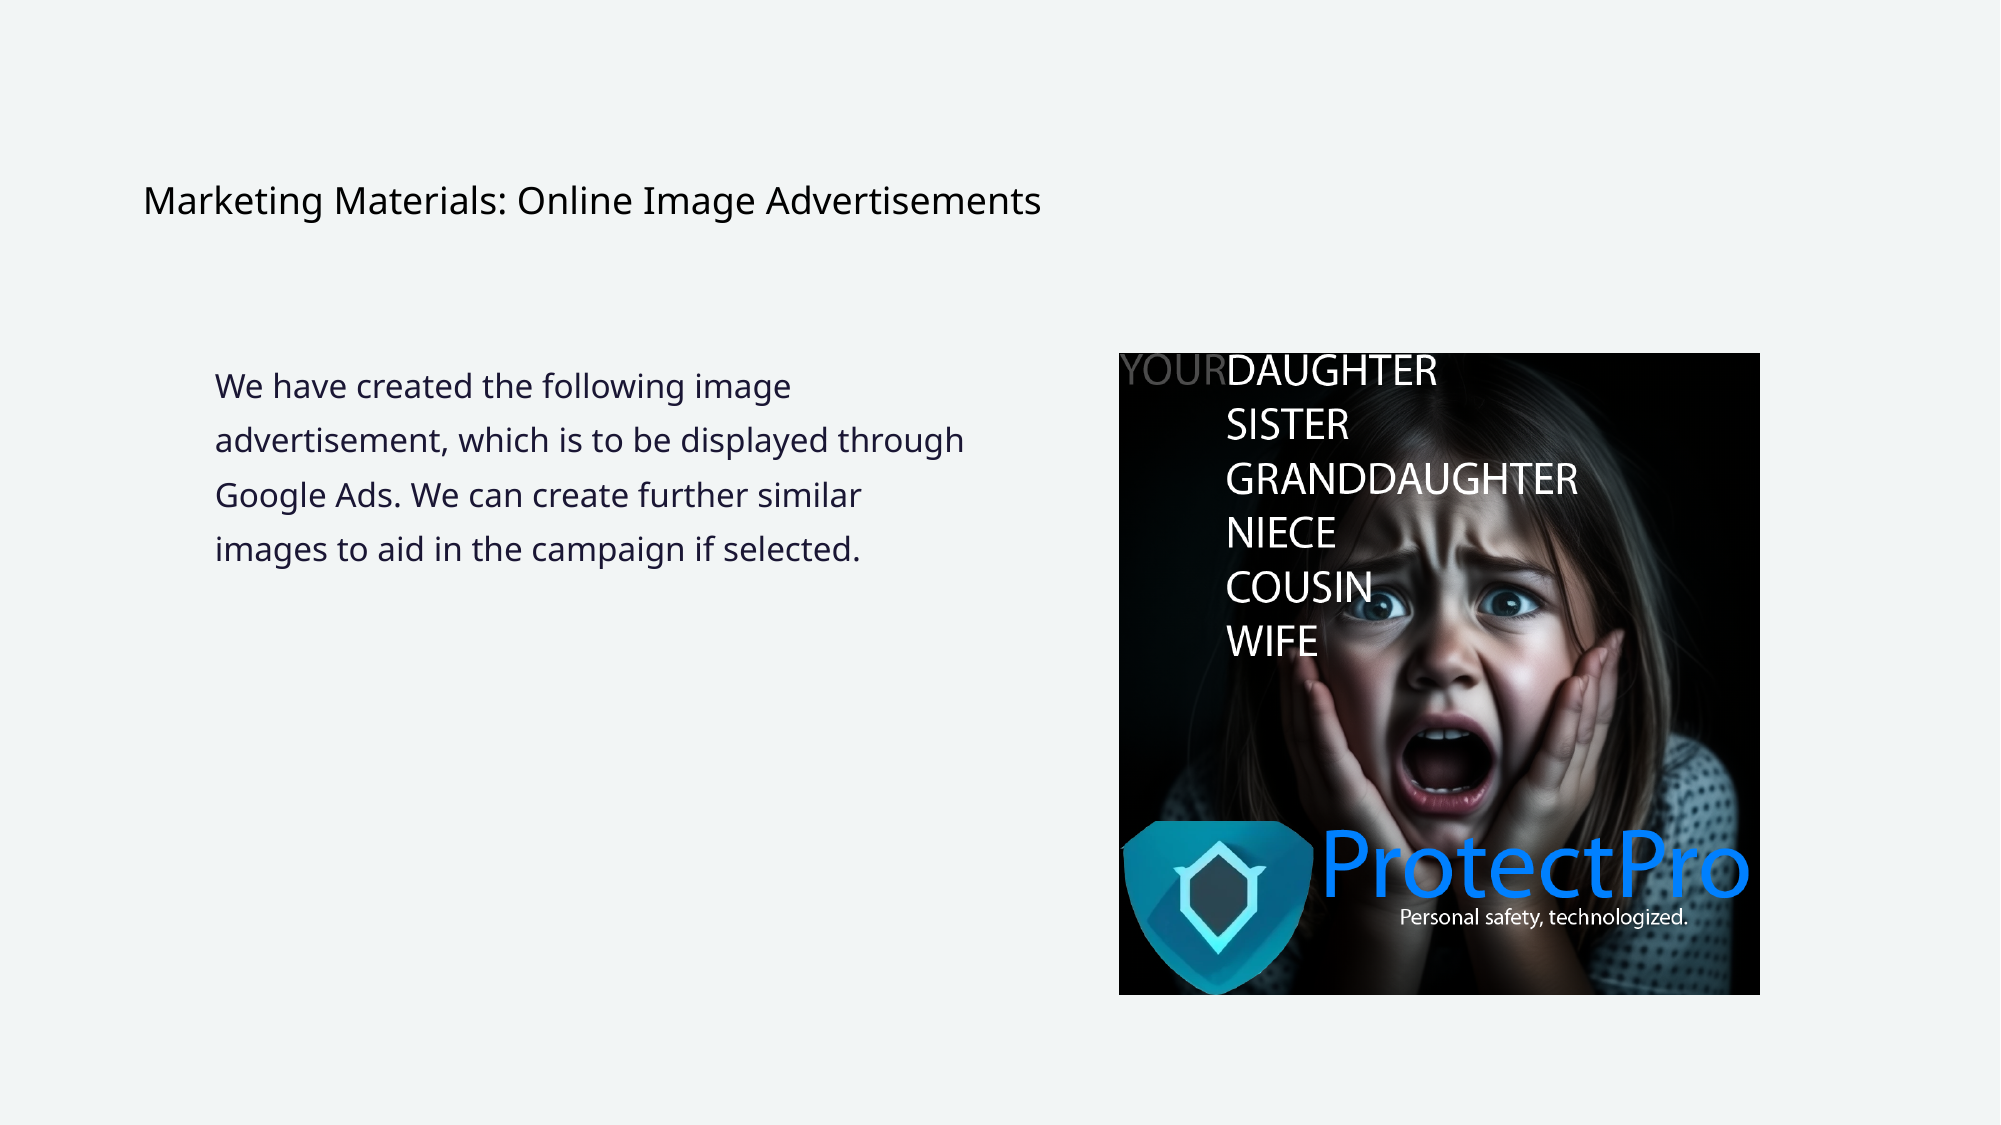

# Marketing Materials: Online Image Advertisements
We have created the following image advertisement, which is to be displayed through Google Ads. We can create further similar images to aid in the campaign if selected.